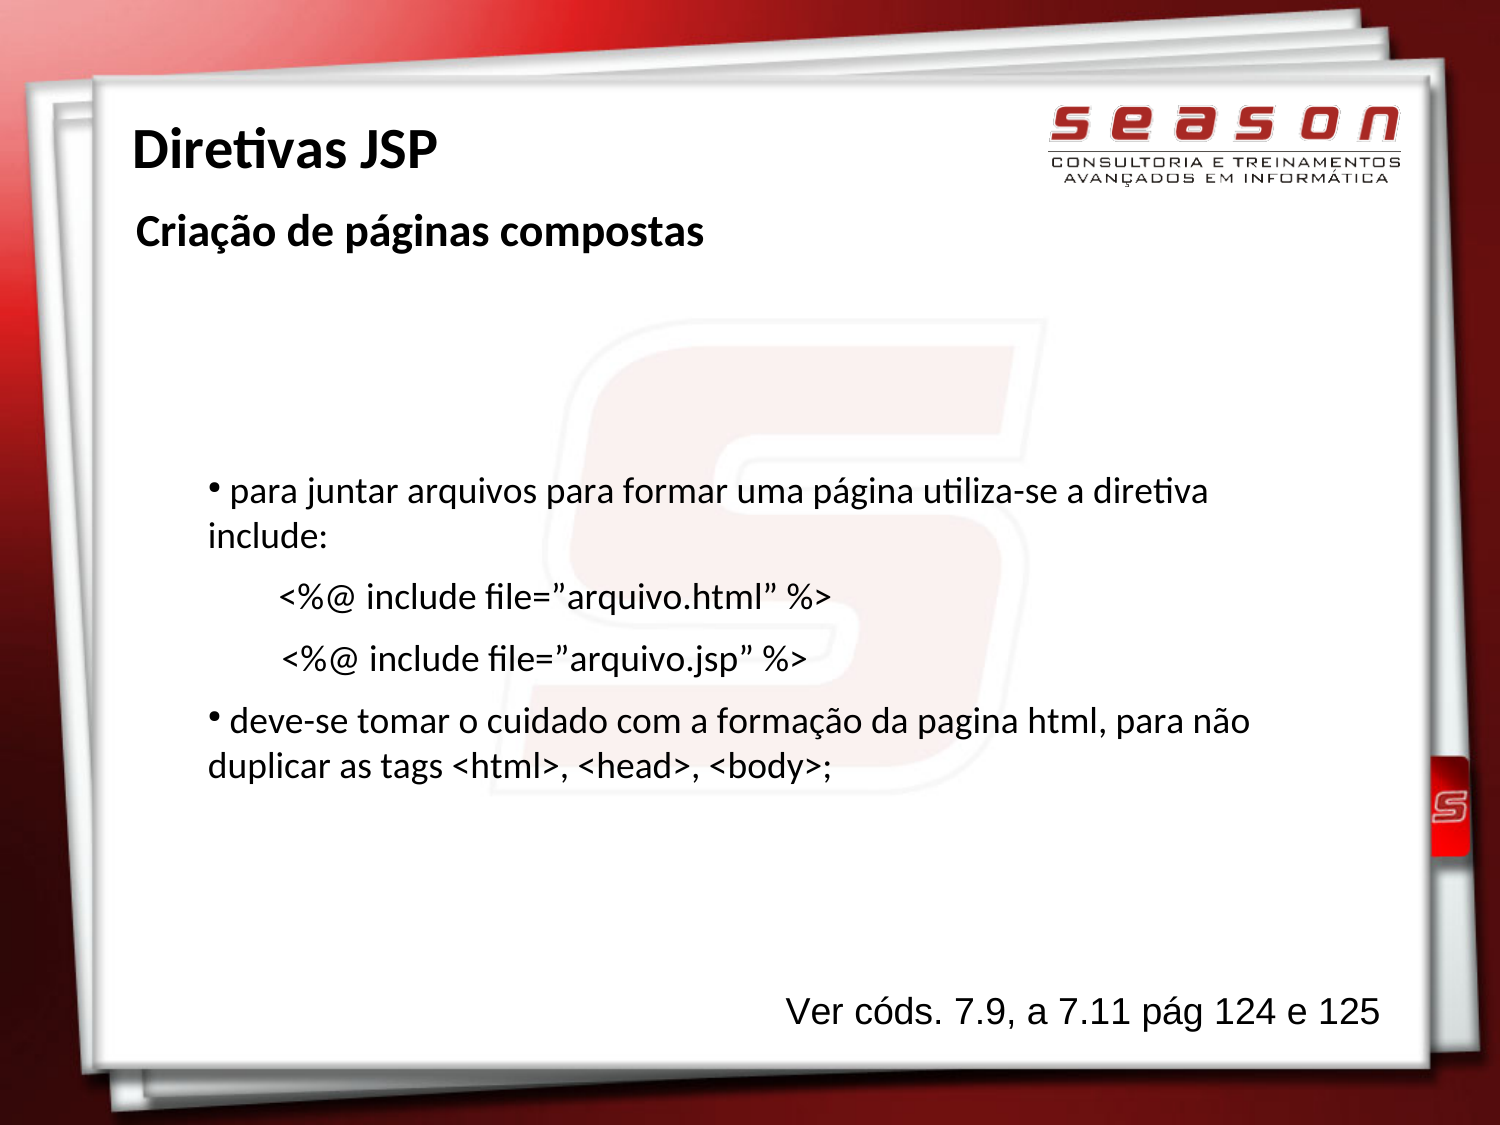

# Diretivas JSP
Criação de páginas compostas
 para juntar arquivos para formar uma página utiliza-se a diretiva include:
<%@ include file=”arquivo.html” %>
	<%@ include file=”arquivo.jsp” %>
 deve-se tomar o cuidado com a formação da pagina html, para não duplicar as tags <html>, <head>, <body>;
Ver códs. 7.9, a 7.11 pág 124 e 125